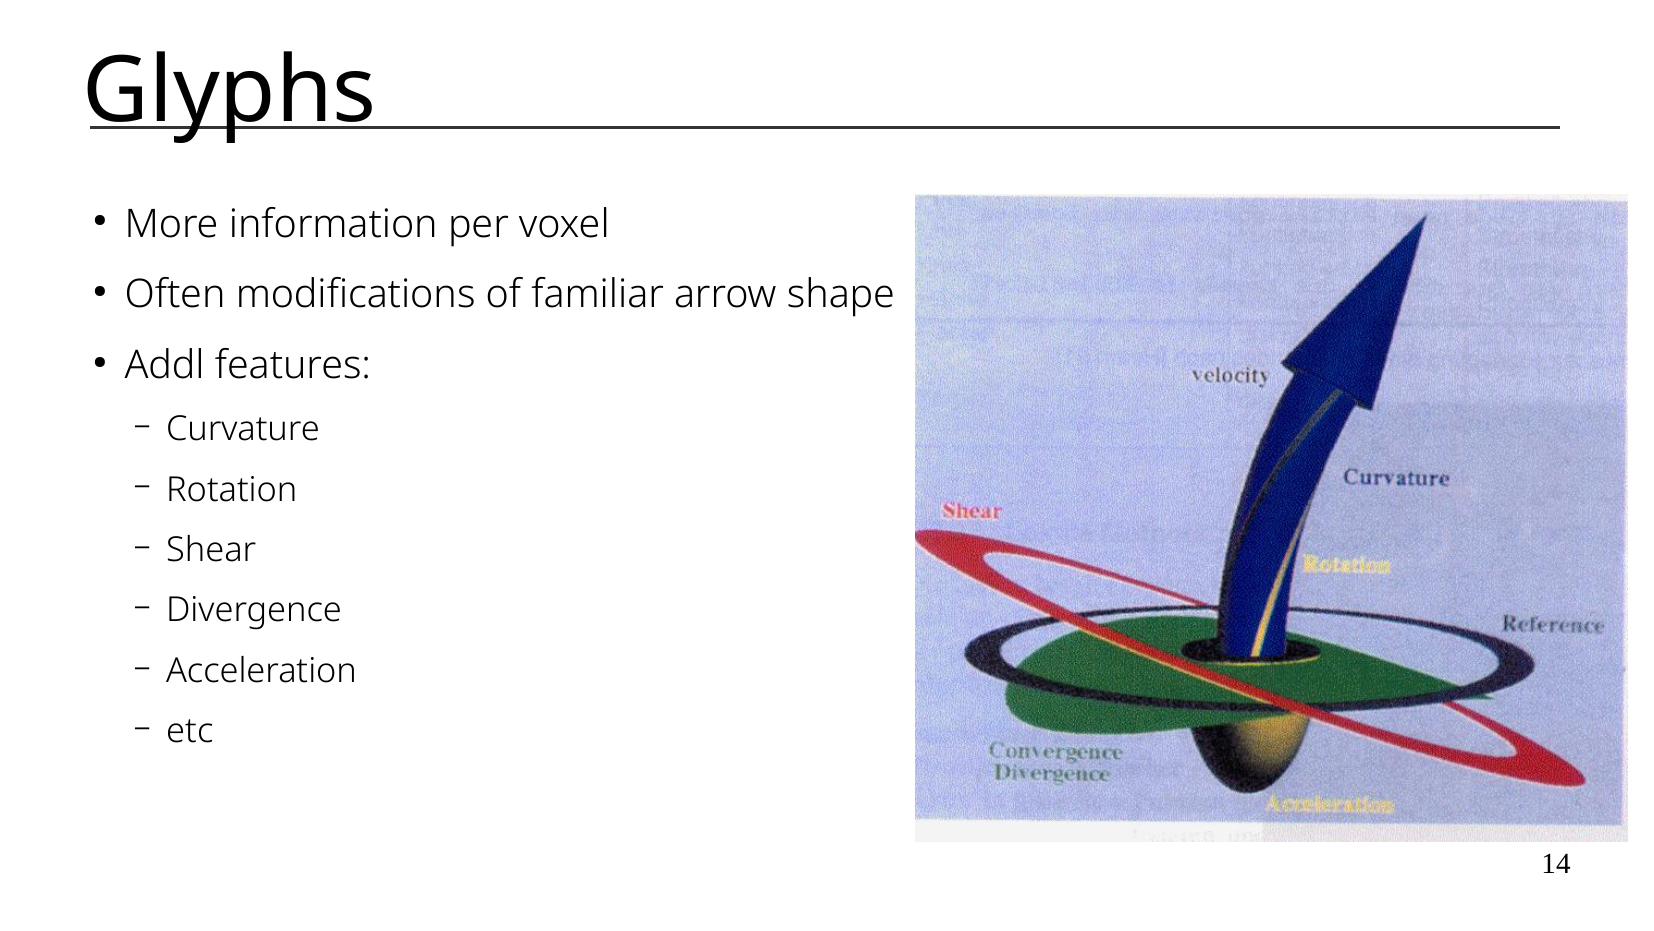

# Glyphs
More information per voxel
Often modifications of familiar arrow shape
Addl features:
Curvature
Rotation
Shear
Divergence
Acceleration
etc
14